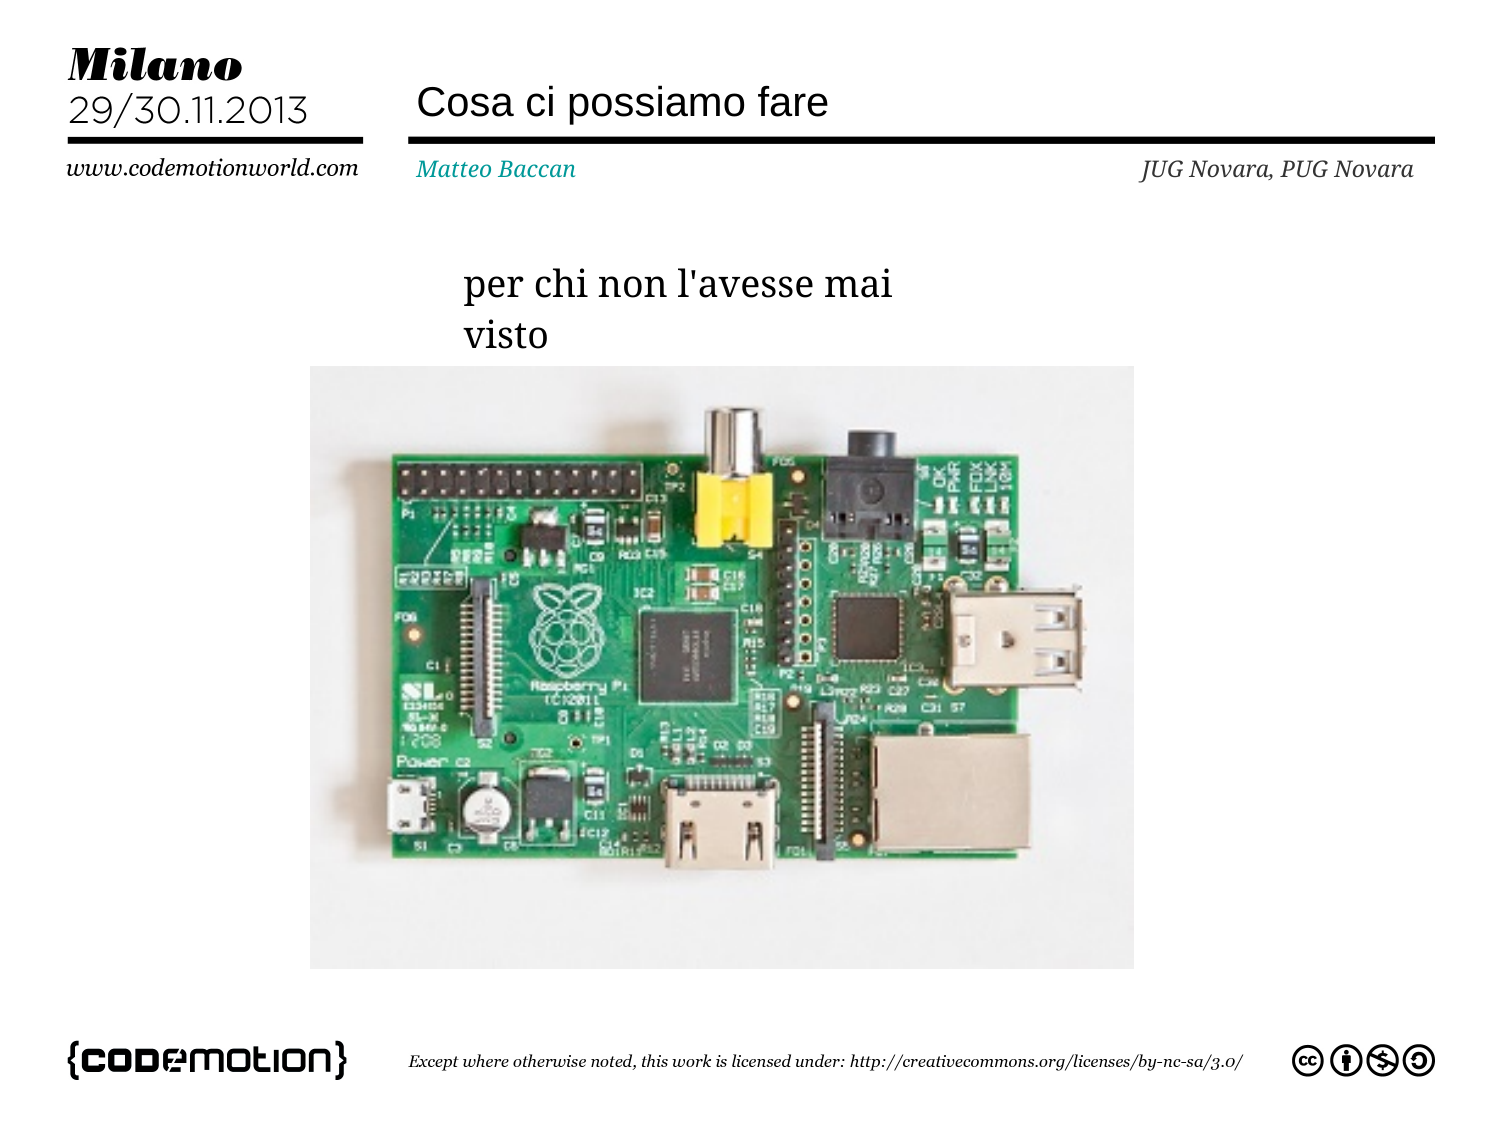

# Cosa ci possiamo fare
Matteo Baccan
JUG Novara, PUG Novara
per chi non l'avesse mai visto